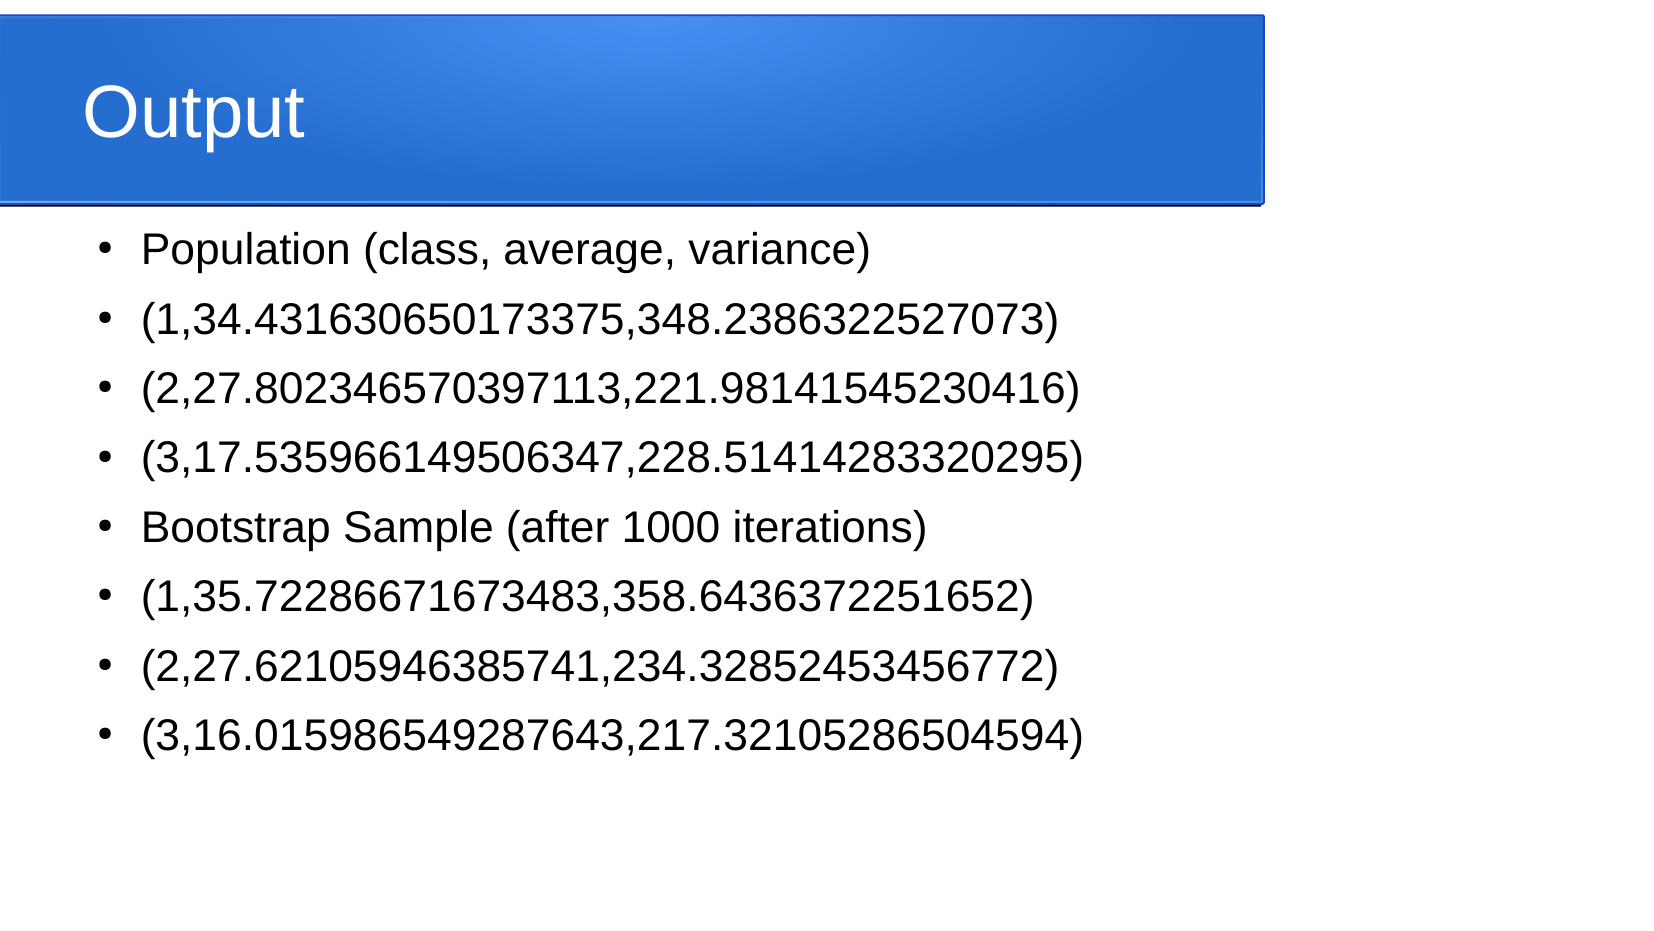

# Output
Population (class, average, variance)
(1,34.431630650173375,348.2386322527073)
(2,27.802346570397113,221.98141545230416)
(3,17.535966149506347,228.51414283320295)
Bootstrap Sample (after 1000 iterations)
(1,35.72286671673483,358.6436372251652)
(2,27.62105946385741,234.32852453456772)
(3,16.015986549287643,217.32105286504594)